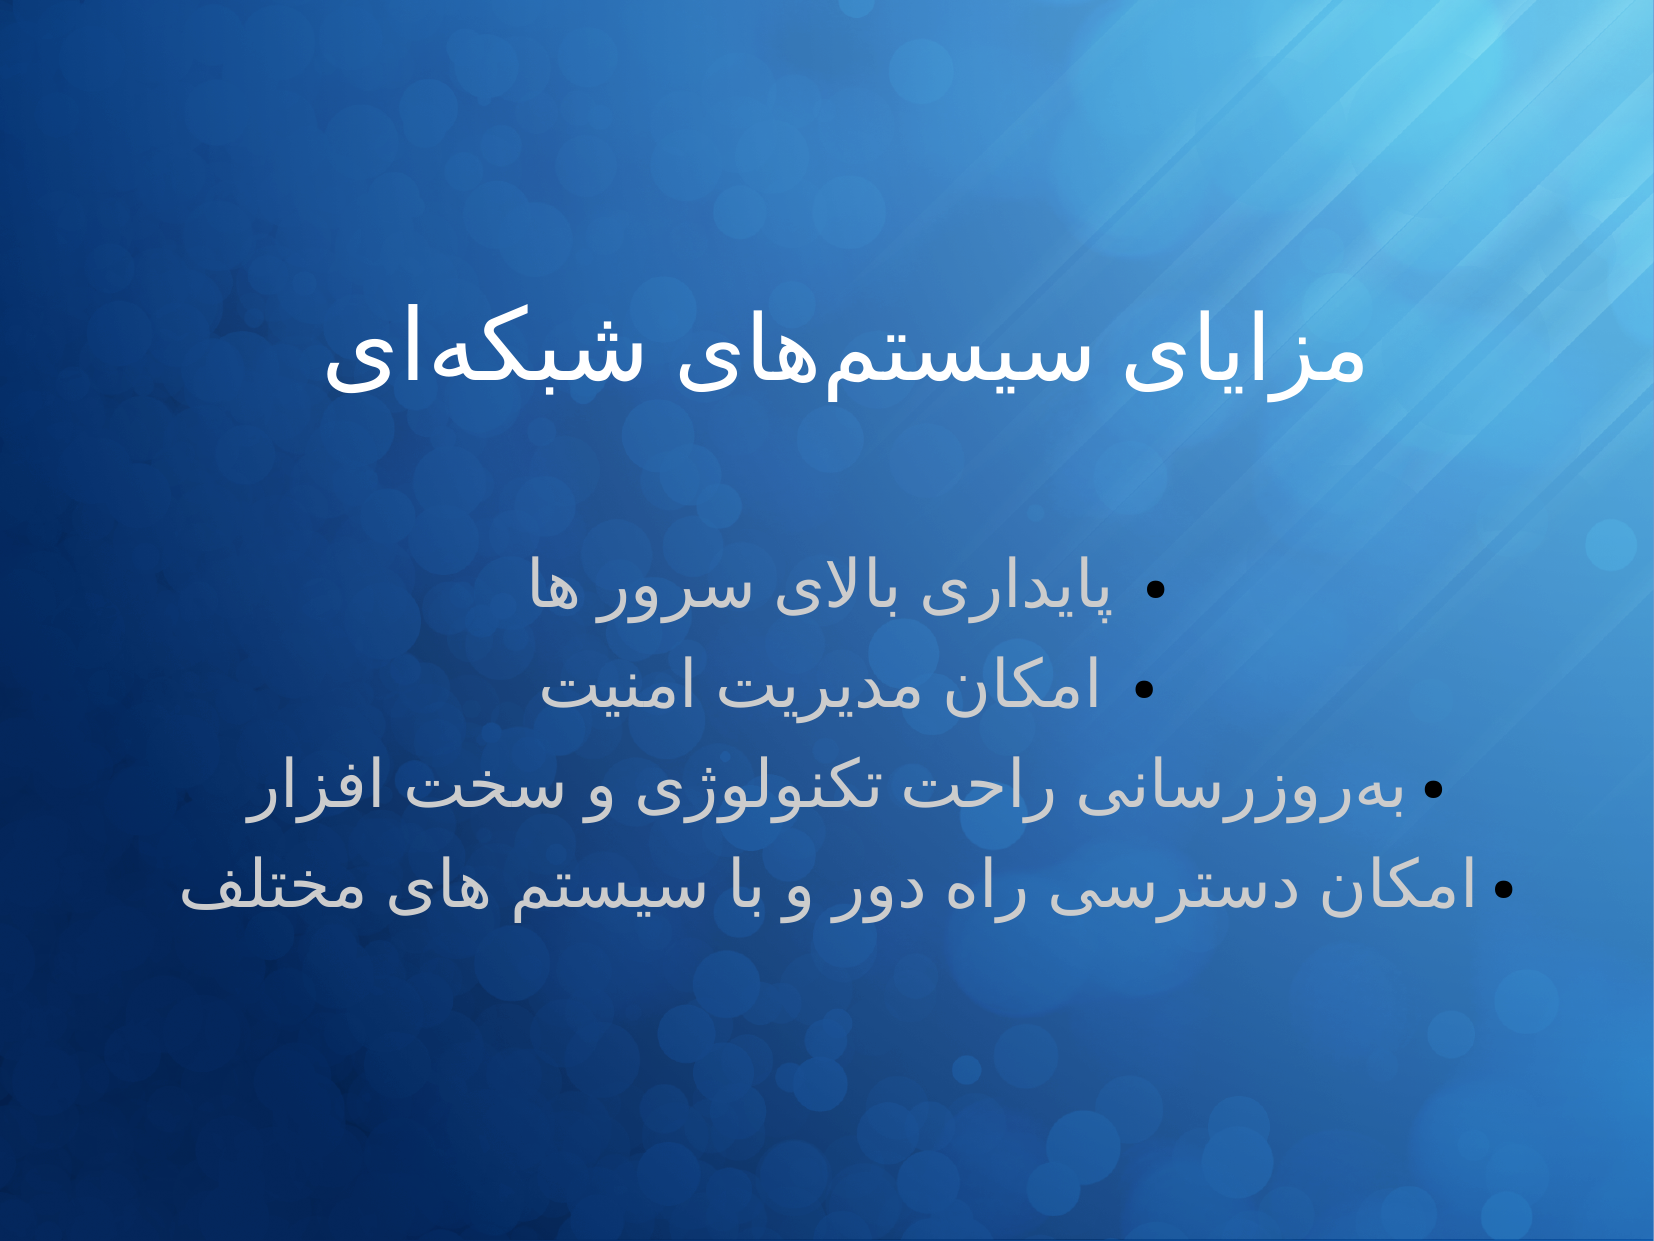

مزایای سیستم‌های شبکه‌ای
# پایداری بالای سرور ها
 امکان مدیریت امنیت
به‌روزرسانی راحت تکنولوژی و سخت افزار
امکان دسترسی راه دور و با سیستم های مختلف